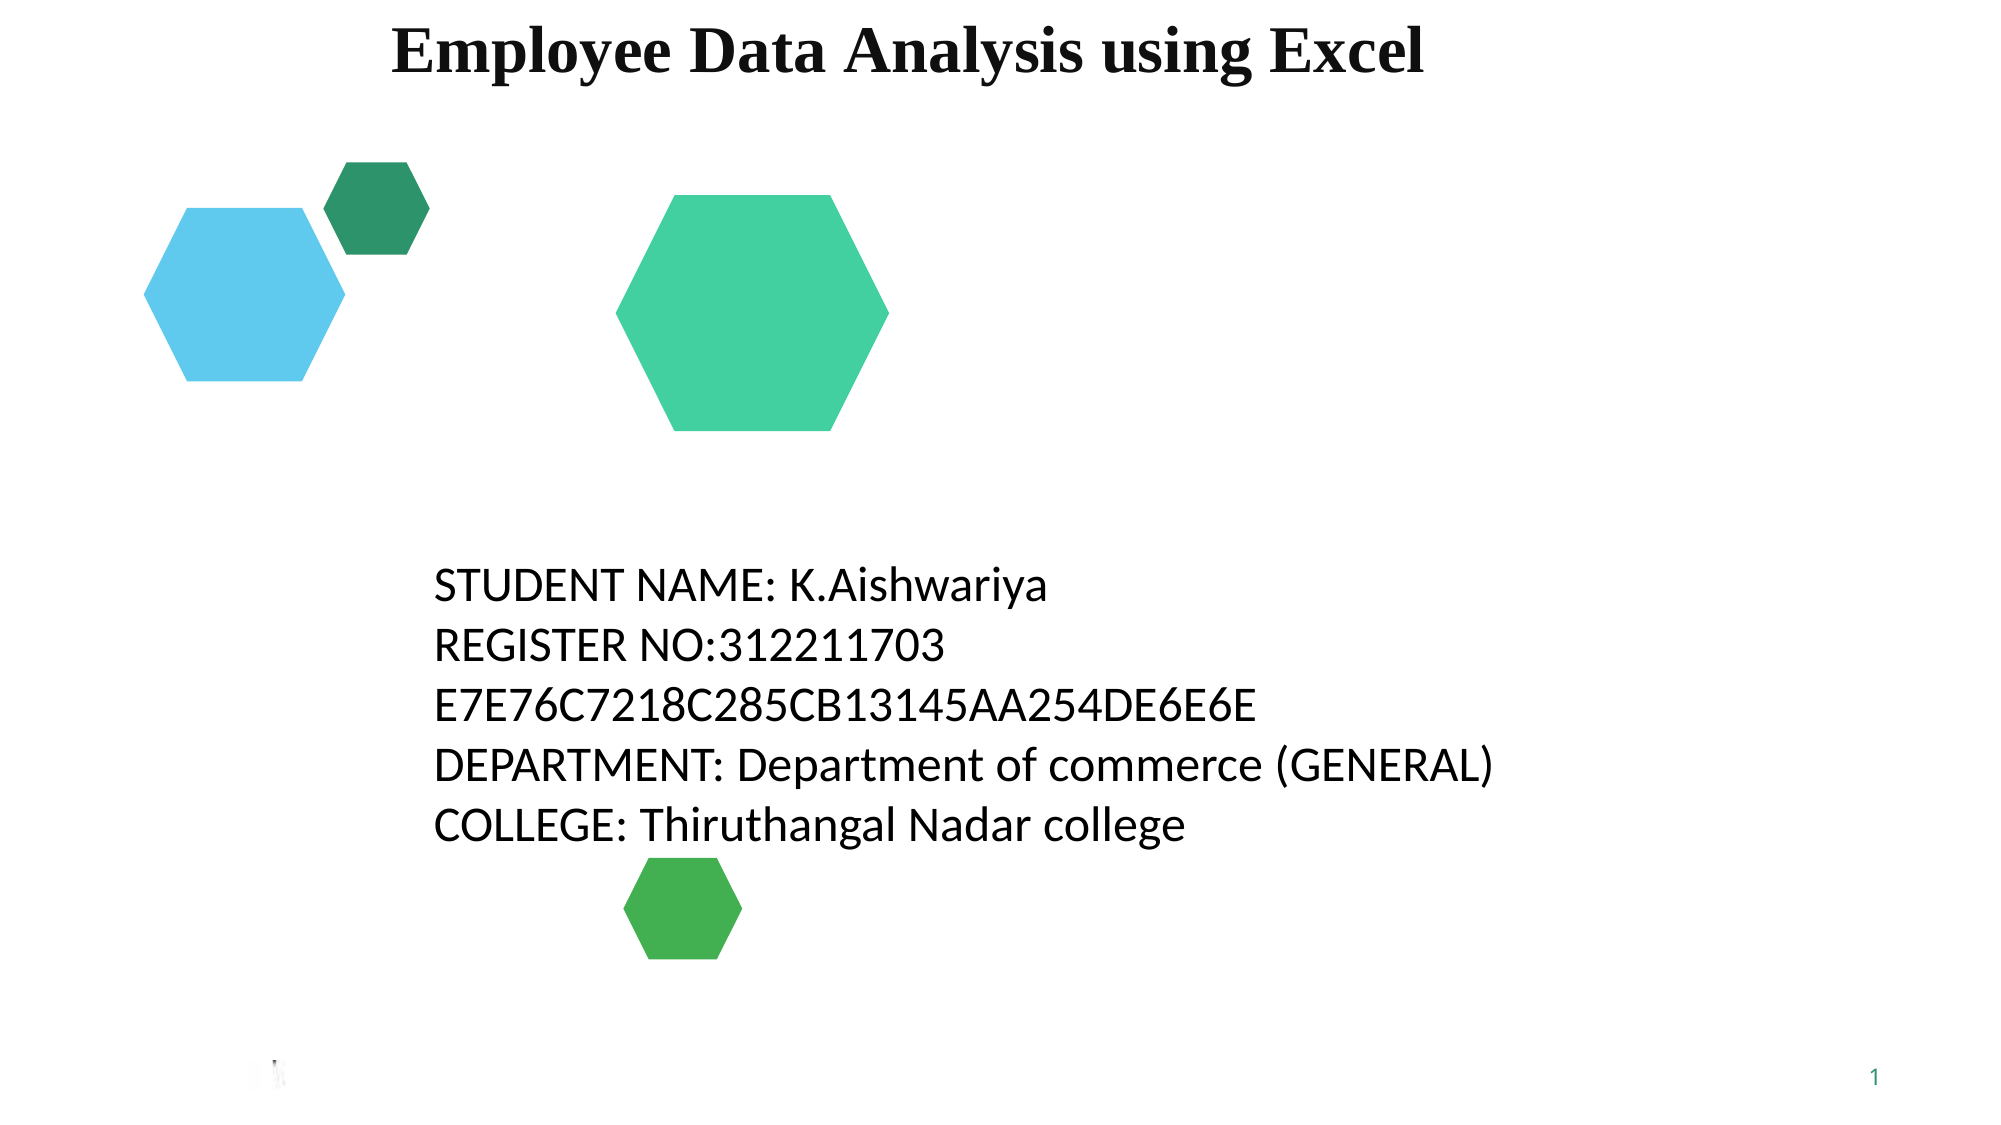

# Employee Data Analysis using Excel
STUDENT NAME: K.Aishwariya
REGISTER NO:312211703
E7E76C7218C285CB13145AA254DE6E6E
DEPARTMENT: Department of commerce (GENERAL)
COLLEGE: Thiruthangal Nadar college